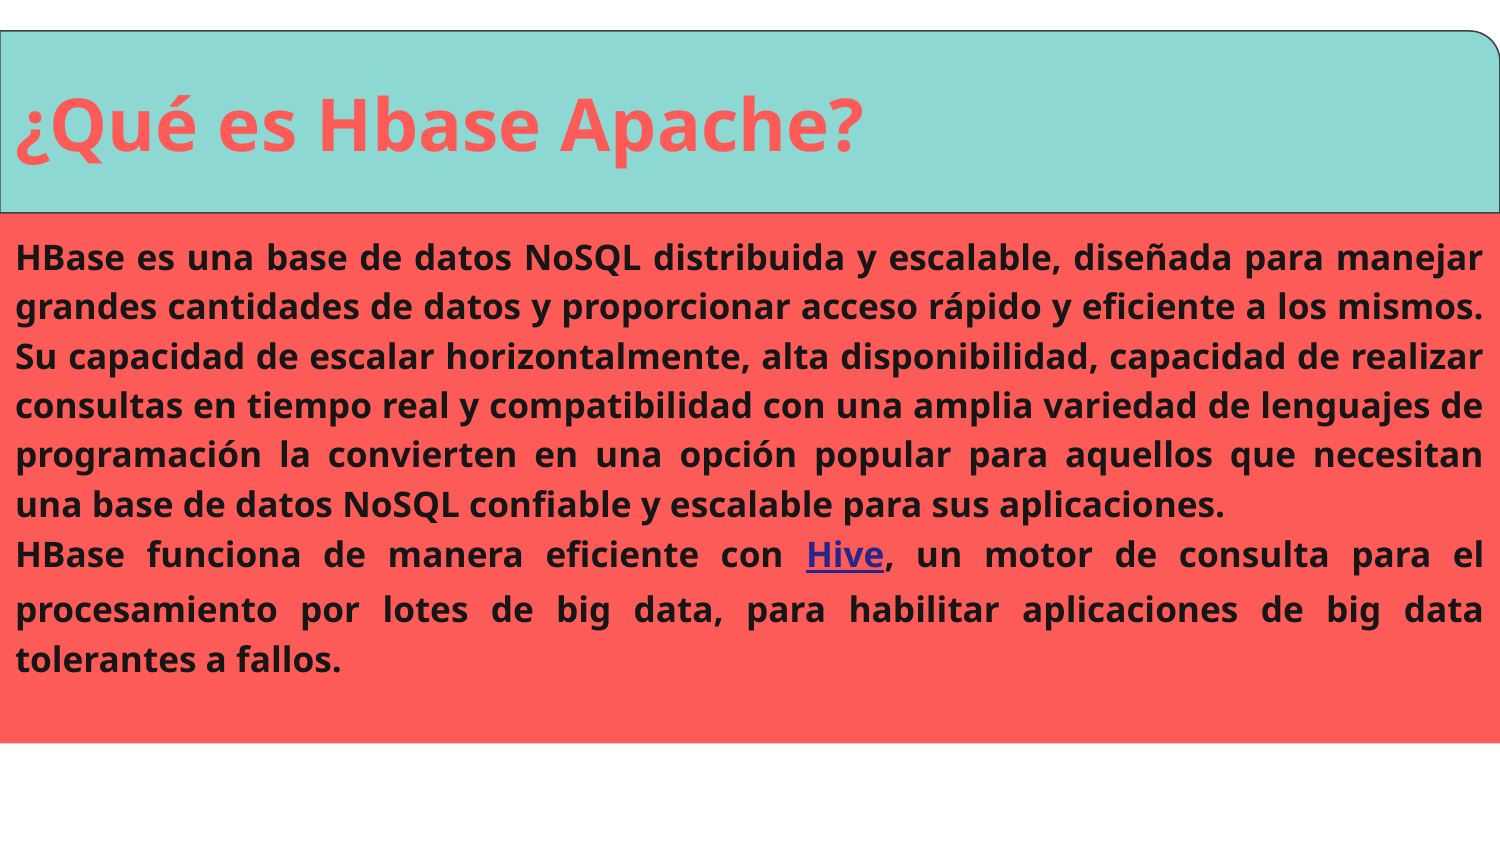

¿Qué es Hbase Apache?
# HBase es una base de datos NoSQL distribuida y escalable, diseñada para manejar grandes cantidades de datos y proporcionar acceso rápido y eficiente a los mismos. Su capacidad de escalar horizontalmente, alta disponibilidad, capacidad de realizar consultas en tiempo real y compatibilidad con una amplia variedad de lenguajes de programación la convierten en una opción popular para aquellos que necesitan una base de datos NoSQL confiable y escalable para sus aplicaciones.
HBase funciona de manera eficiente con Hive, un motor de consulta para el procesamiento por lotes de big data, para habilitar aplicaciones de big data tolerantes a fallos.